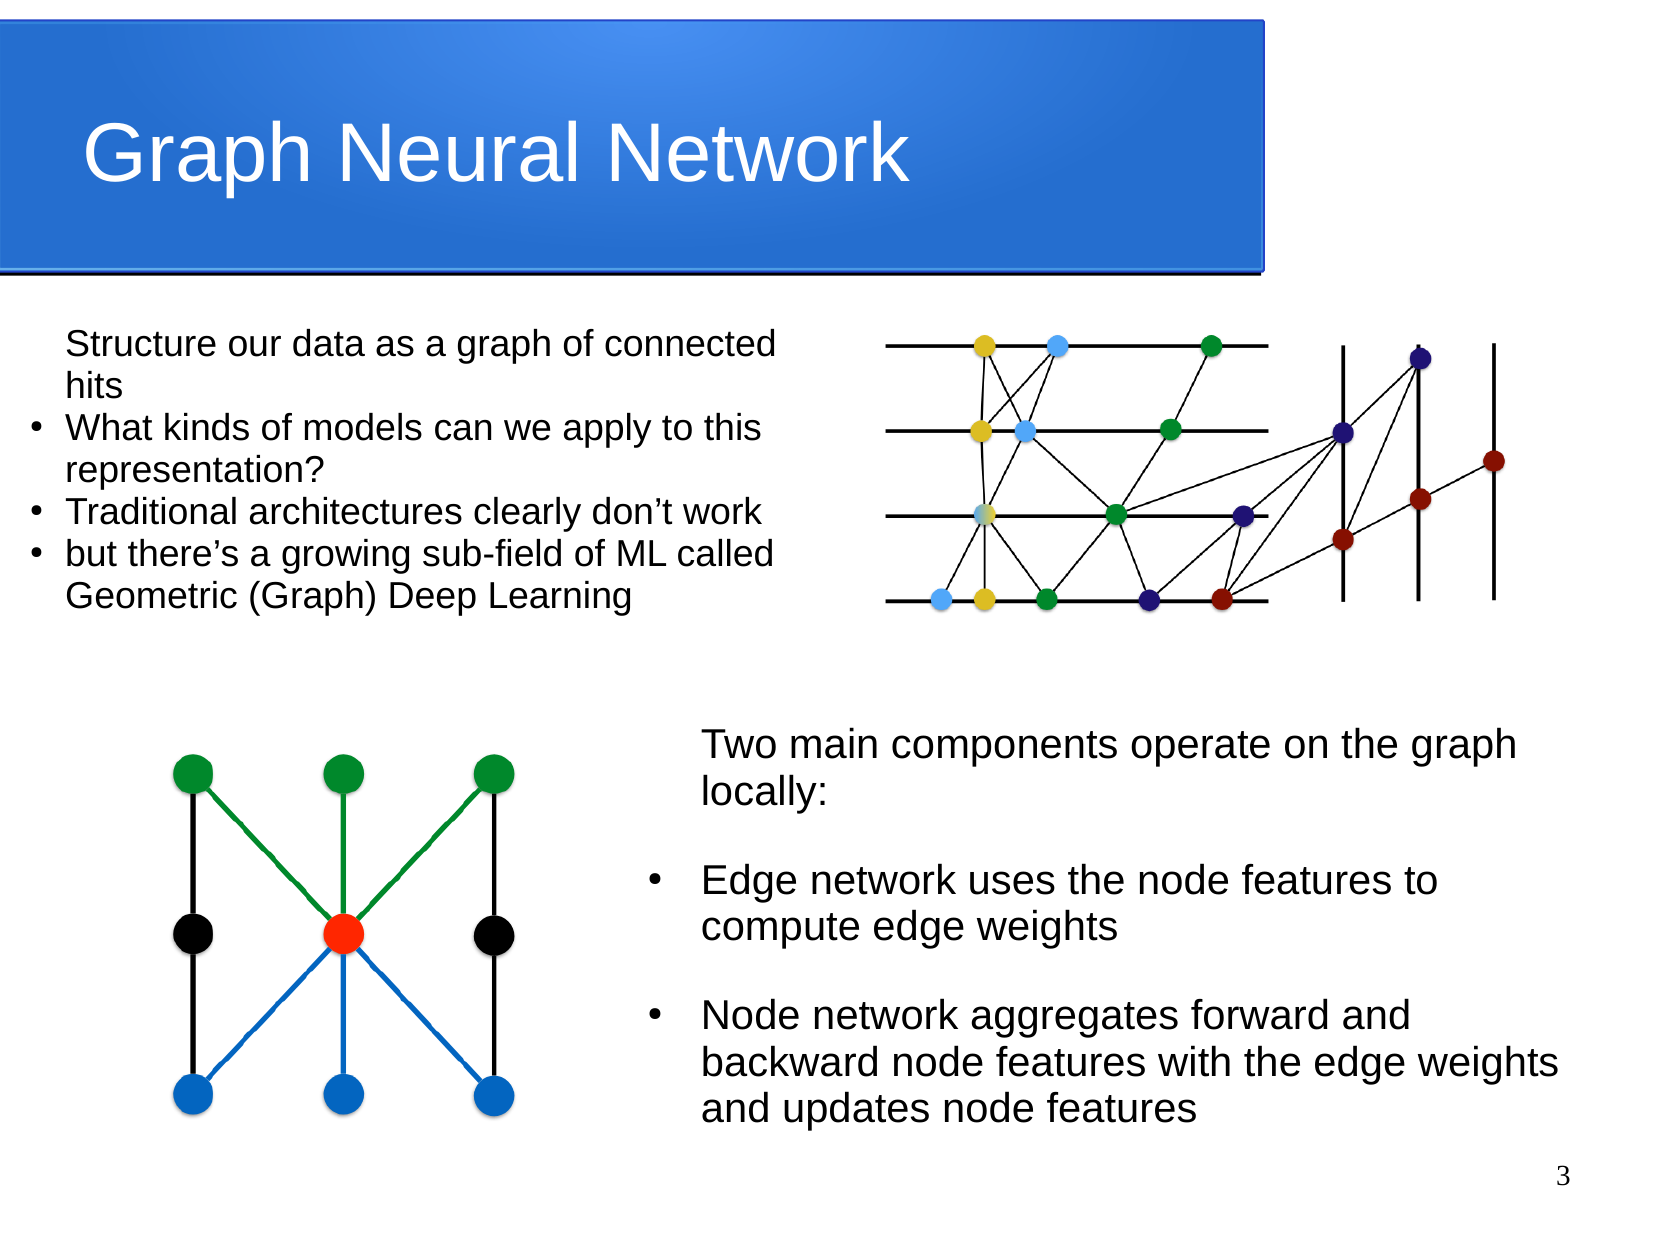

# Graph Neural Network
Structure our data as a graph of connected hits
What kinds of models can we apply to this representation?
Traditional architectures clearly don’t work
but there’s a growing sub-field of ML called Geometric (Graph) Deep Learning
Two main components operate on the graph locally:
Edge network uses the node features to compute edge weights
Node network aggregates forward and backward node features with the edge weights and updates node features
3